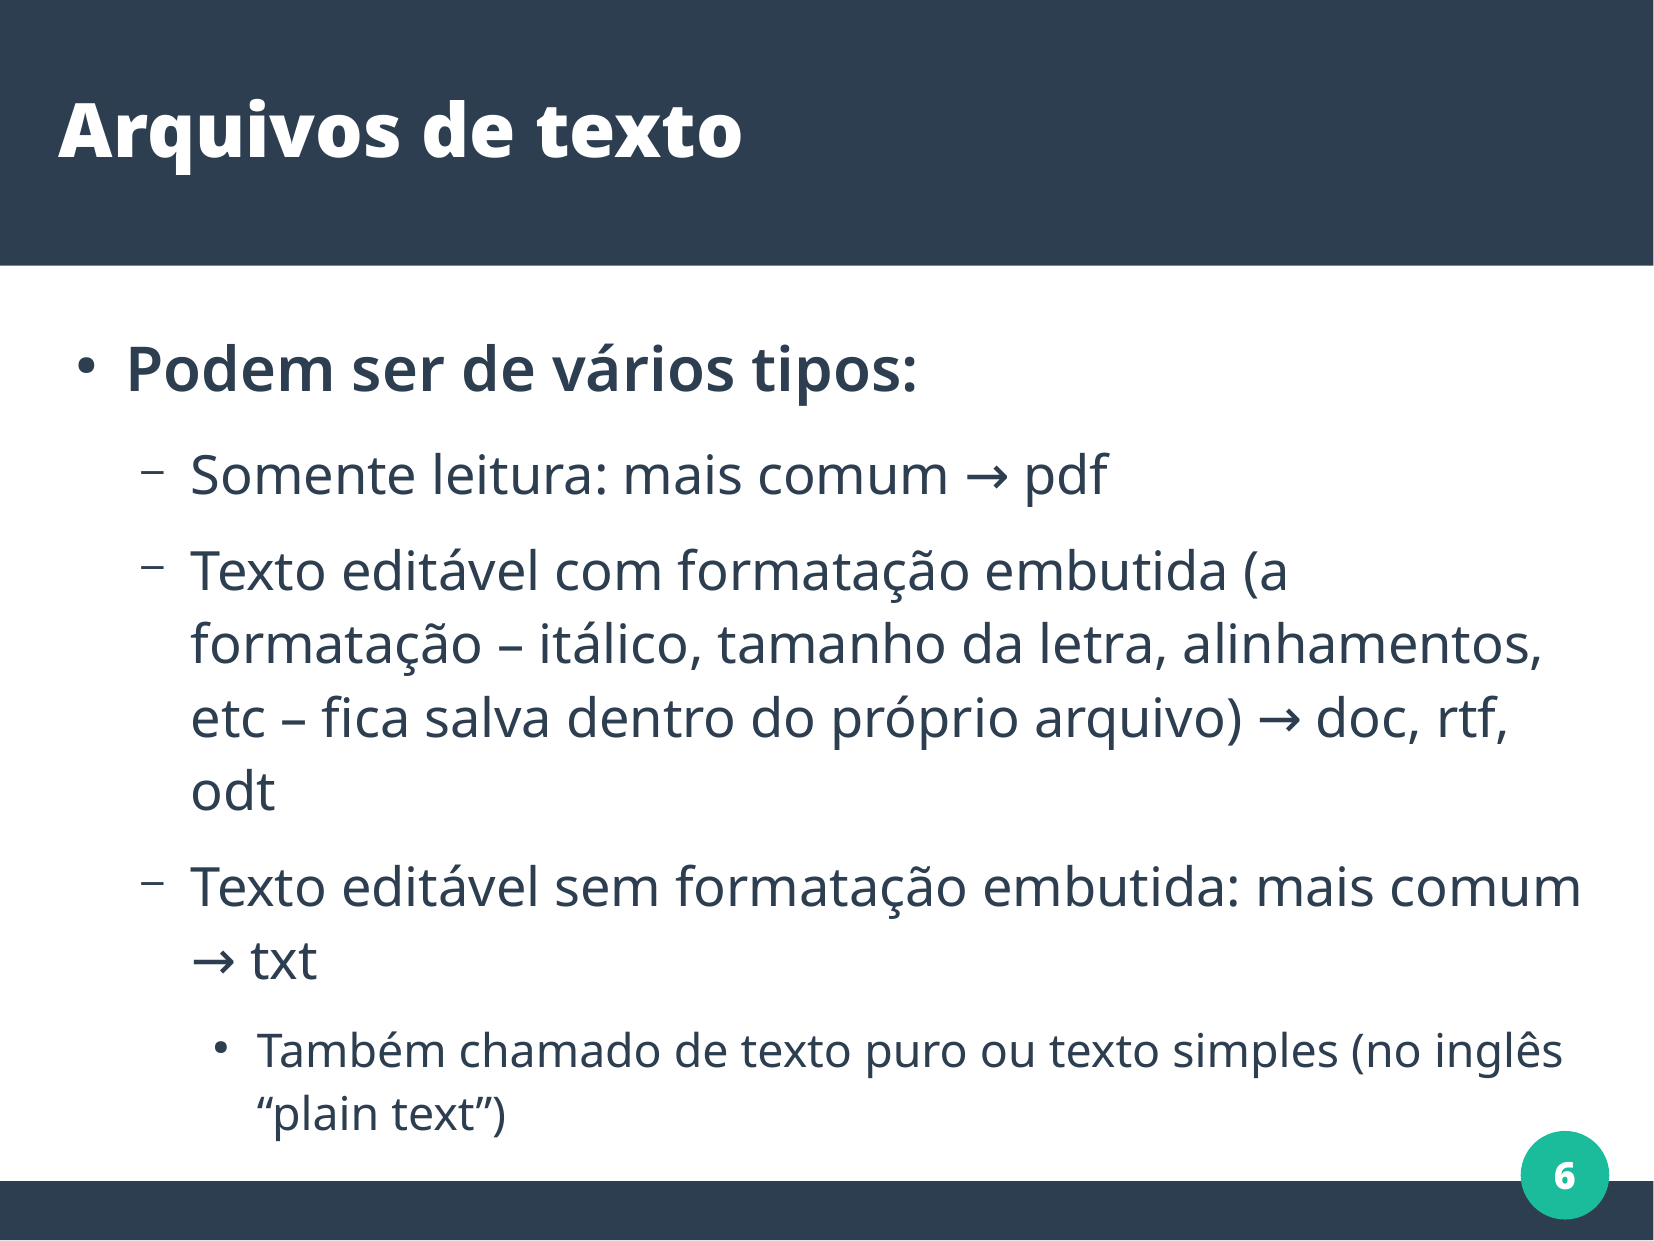

# Arquivos de texto
Podem ser de vários tipos:
Somente leitura: mais comum → pdf
Texto editável com formatação embutida (a formatação – itálico, tamanho da letra, alinhamentos, etc – fica salva dentro do próprio arquivo) → doc, rtf, odt
Texto editável sem formatação embutida: mais comum → txt
Também chamado de texto puro ou texto simples (no inglês “plain text”)
6